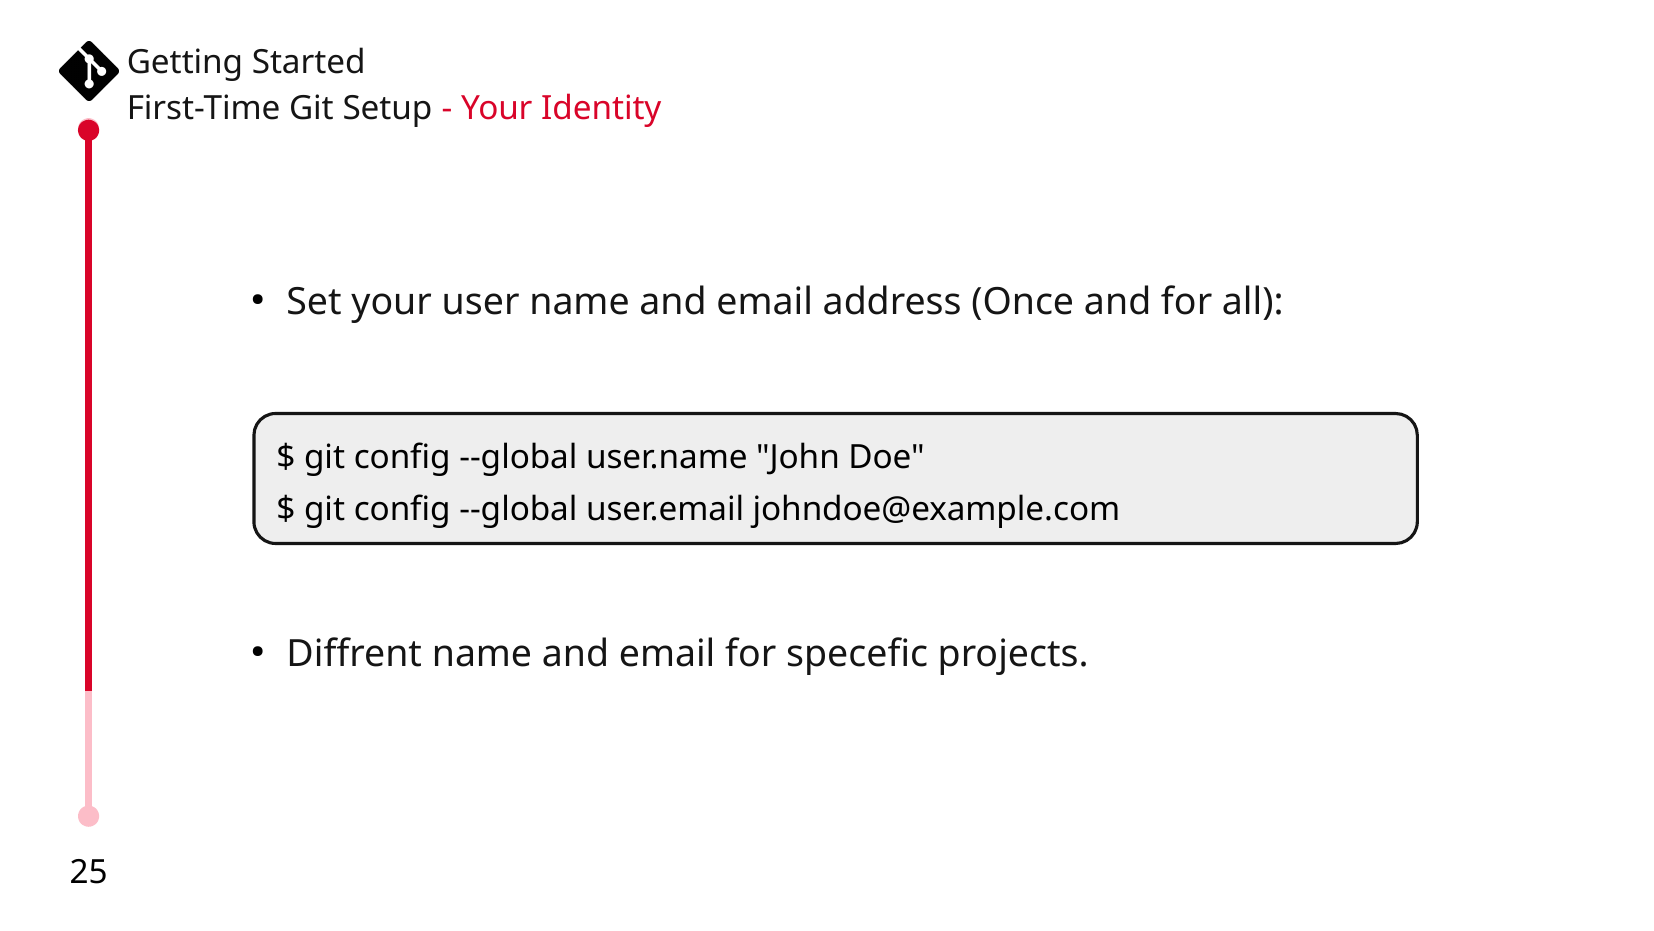

Getting Started
First-Time Git Setup - Your Identity
Set your user name and email address (Once and for all):
Diffrent name and email for specefic projects.
$ git config --global user.name "John Doe"
$ git config --global user.email johndoe@example.com
25